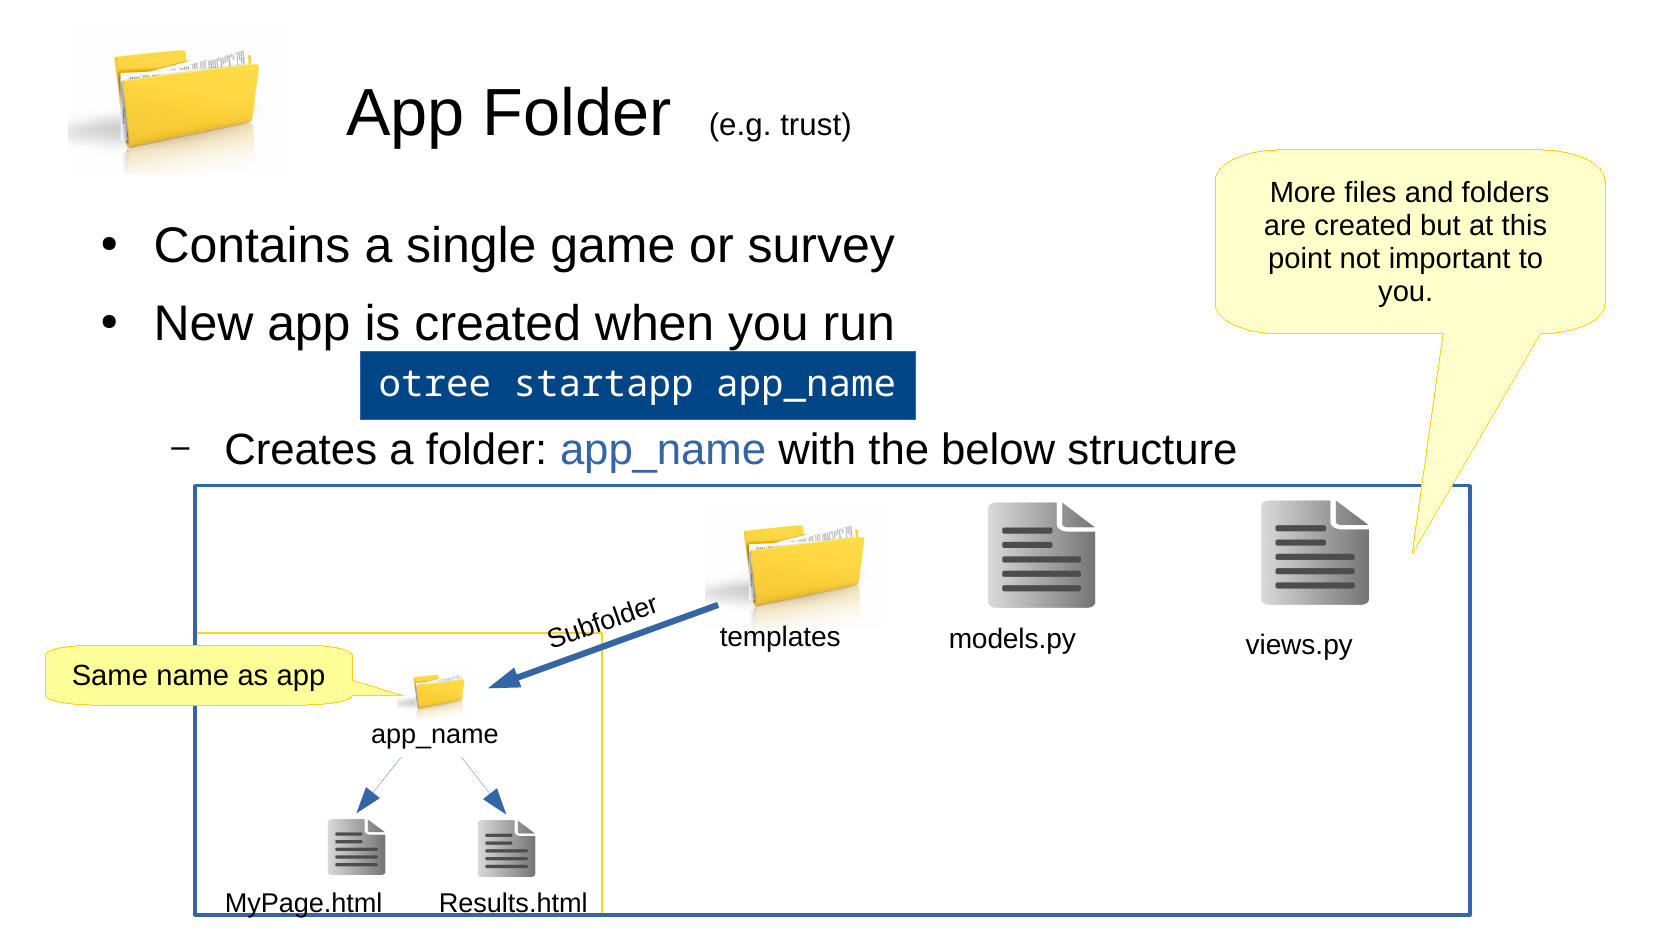

App Folder (e.g. trust)
More files and folders
are created but at this
point not important to
you.
# Contains a single game or survey
New app is created when you run
			otree startapp app_name
Creates a folder: app_name with the below structure
Subfolder
templates
models.py
views.py
Same name as app
app_name
Results.html
MyPage.html